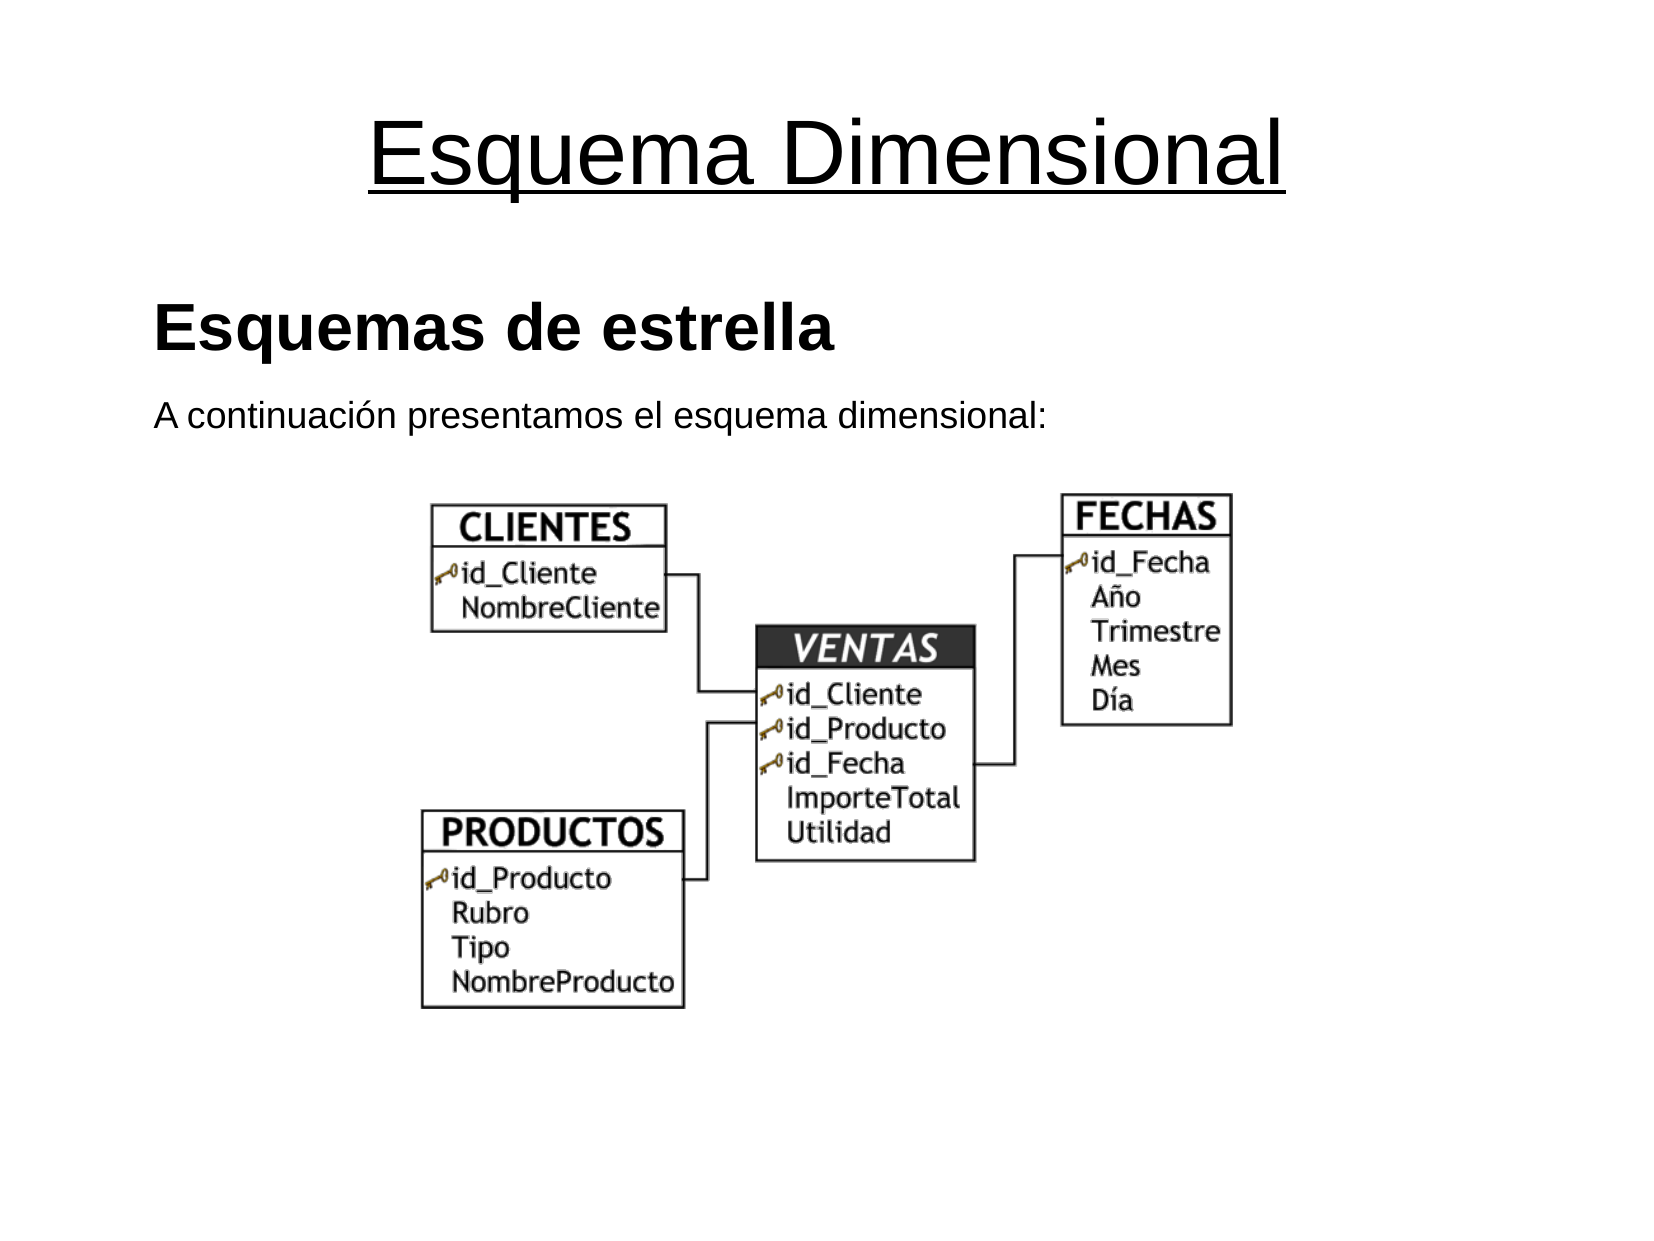

# Esquema Dimensional
Esquemas de estrella
A continuación presentamos el esquema dimensional: